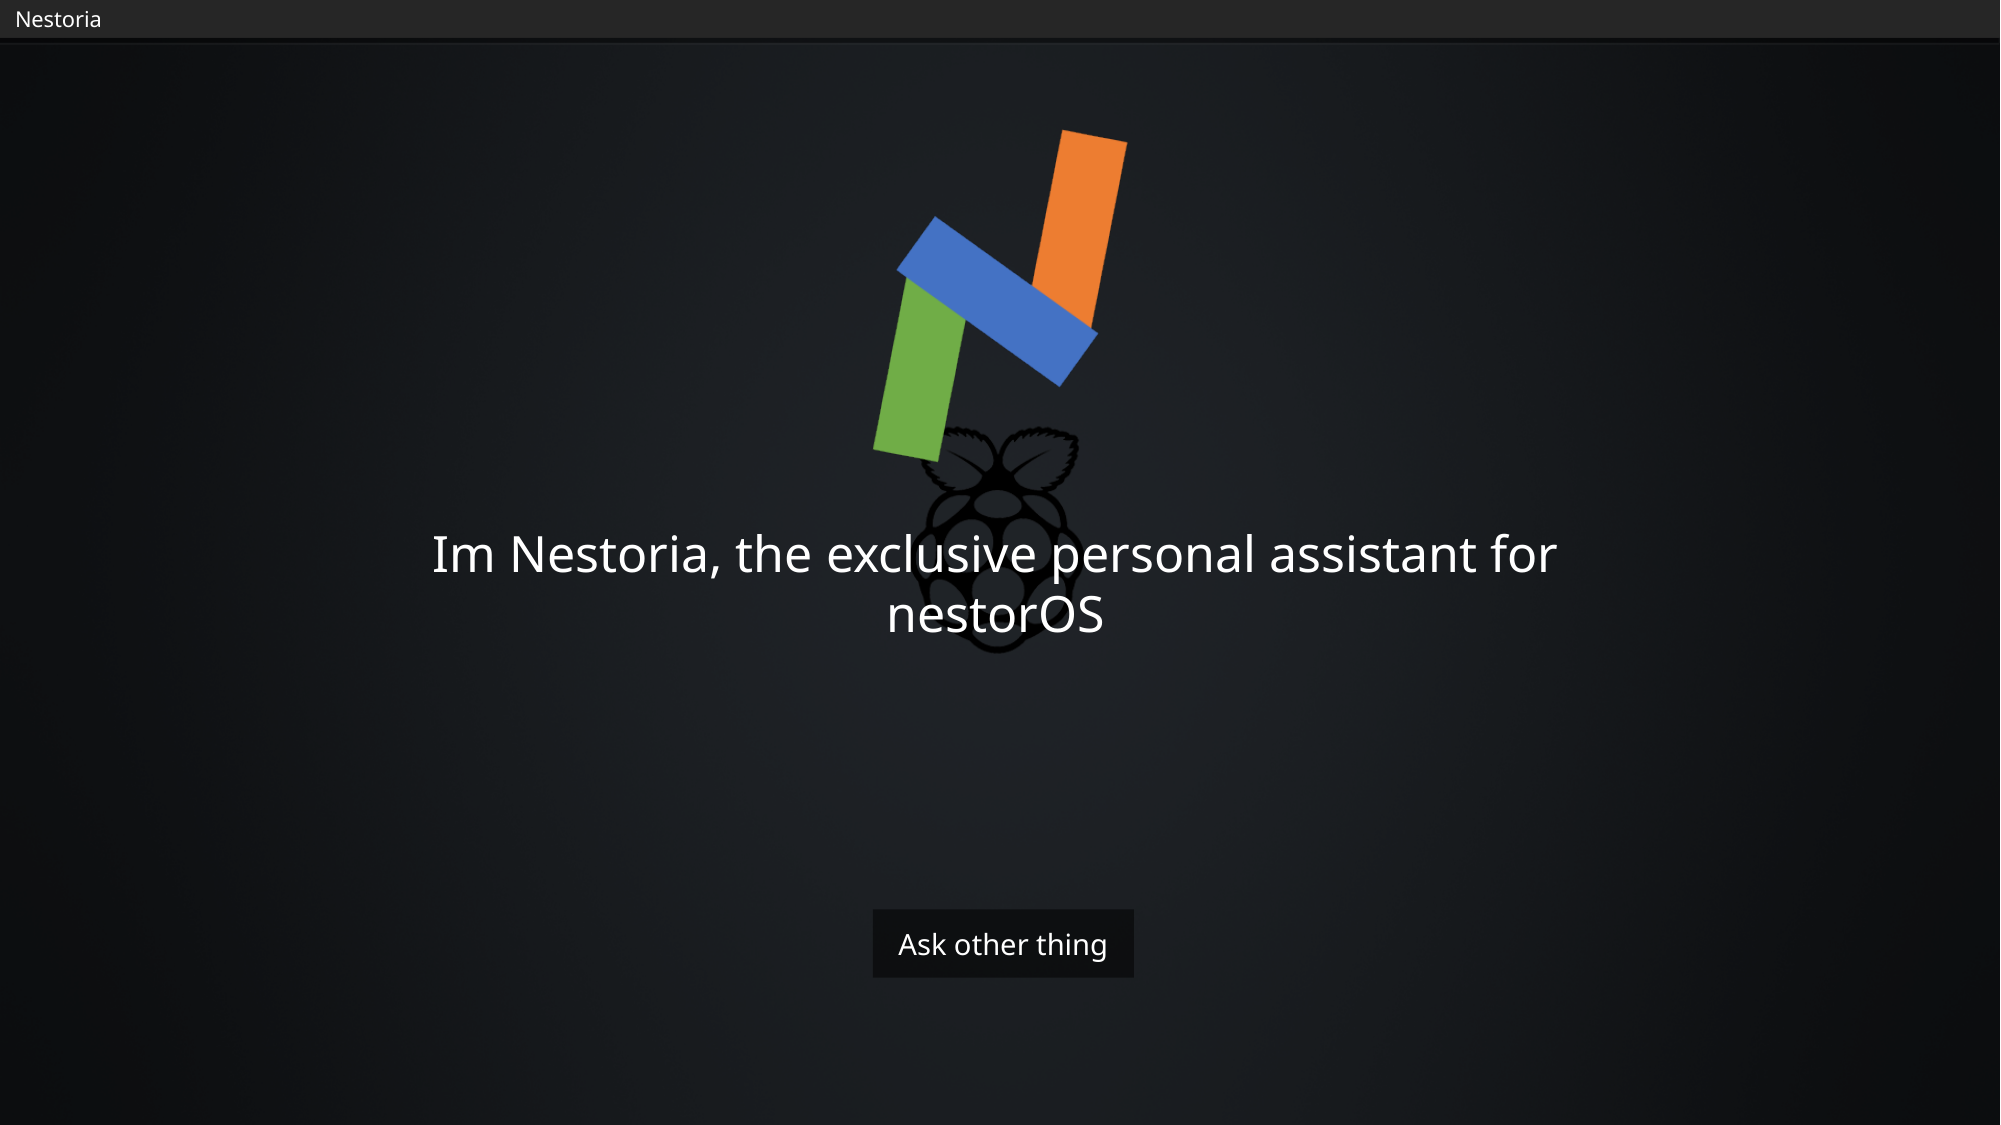

Nestoria
Im Nestoria, the exclusive personal assistant for
nestorOS
Ask other thing